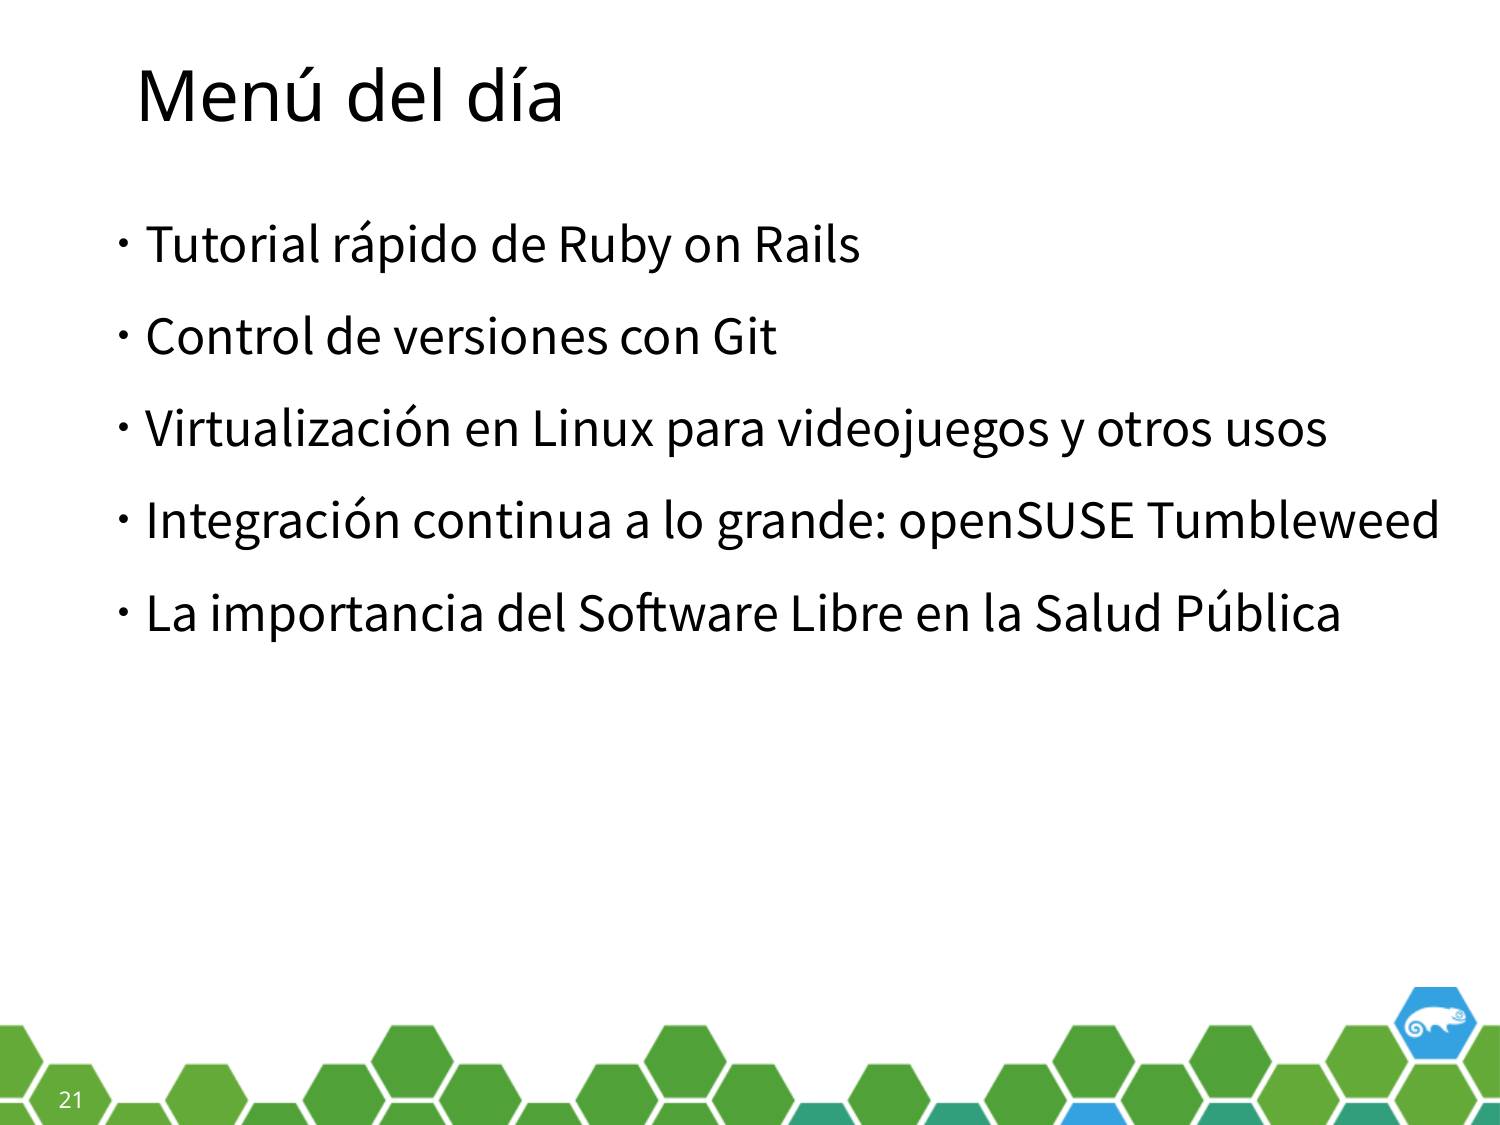

# Menú del día
Tutorial rápido de Ruby on Rails
Control de versiones con Git
Virtualización en Linux para videojuegos y otros usos
Integración continua a lo grande: openSUSE Tumbleweed
La importancia del Software Libre en la Salud Pública